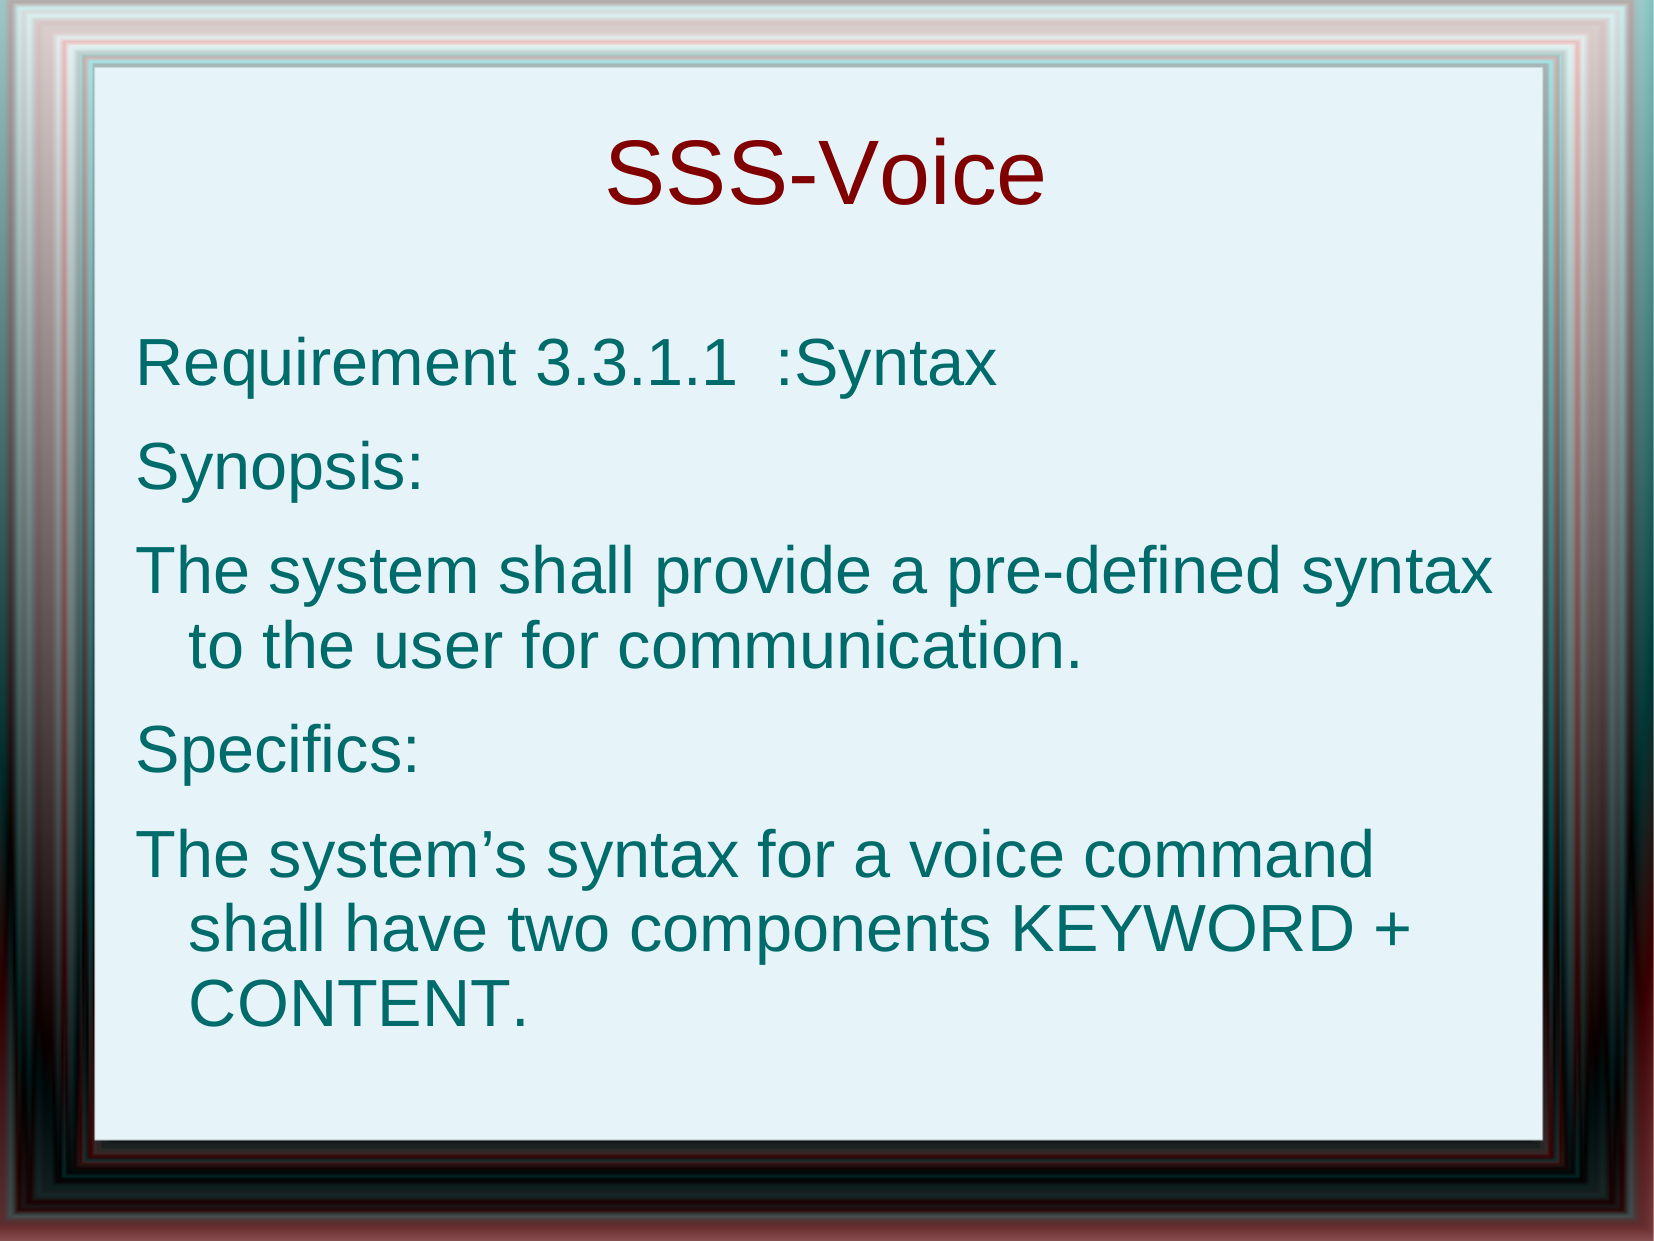

# SSS-Voice
Requirement 3.3.1.1 :Syntax
Synopsis:
The system shall provide a pre-defined syntax to the user for communication.
Specifics:
The system’s syntax for a voice command shall have two components KEYWORD + CONTENT.